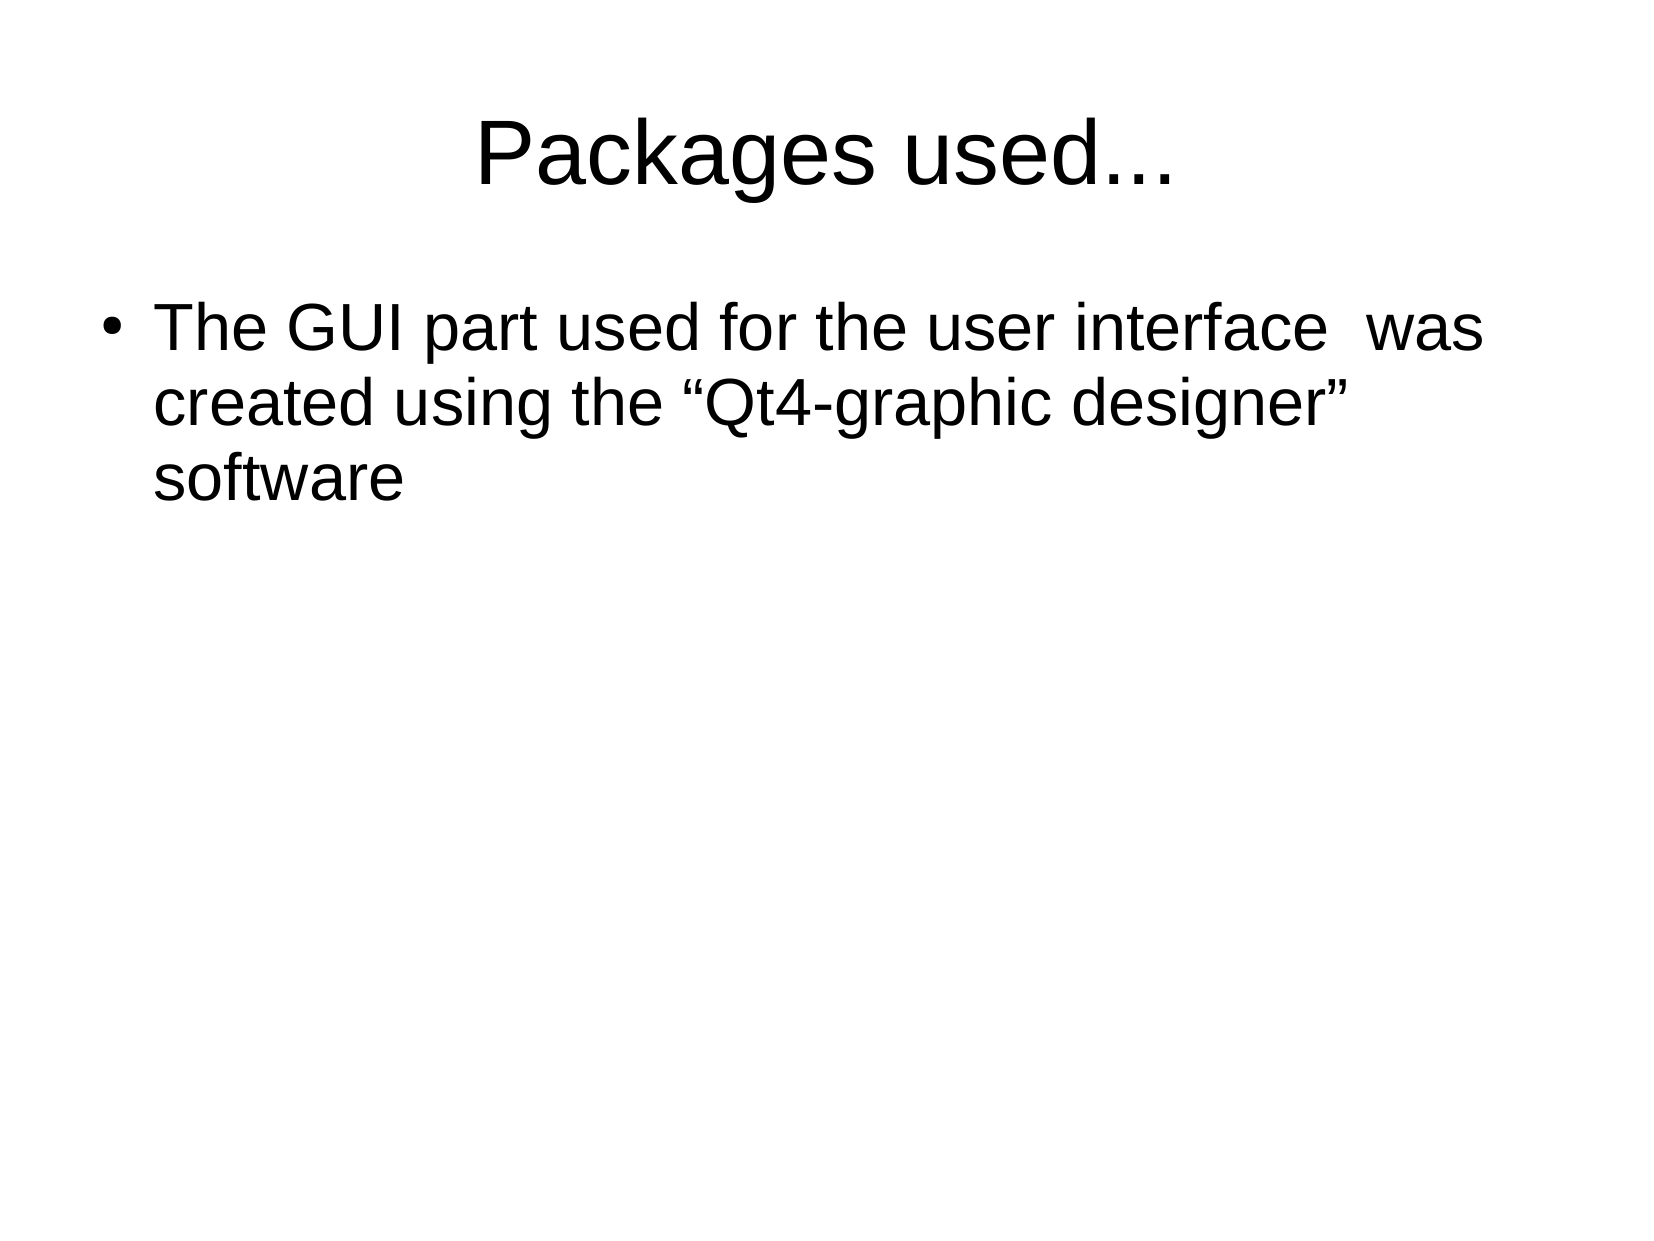

# Packages used...
The GUI part used for the user interface was created using the “Qt4-graphic designer” software